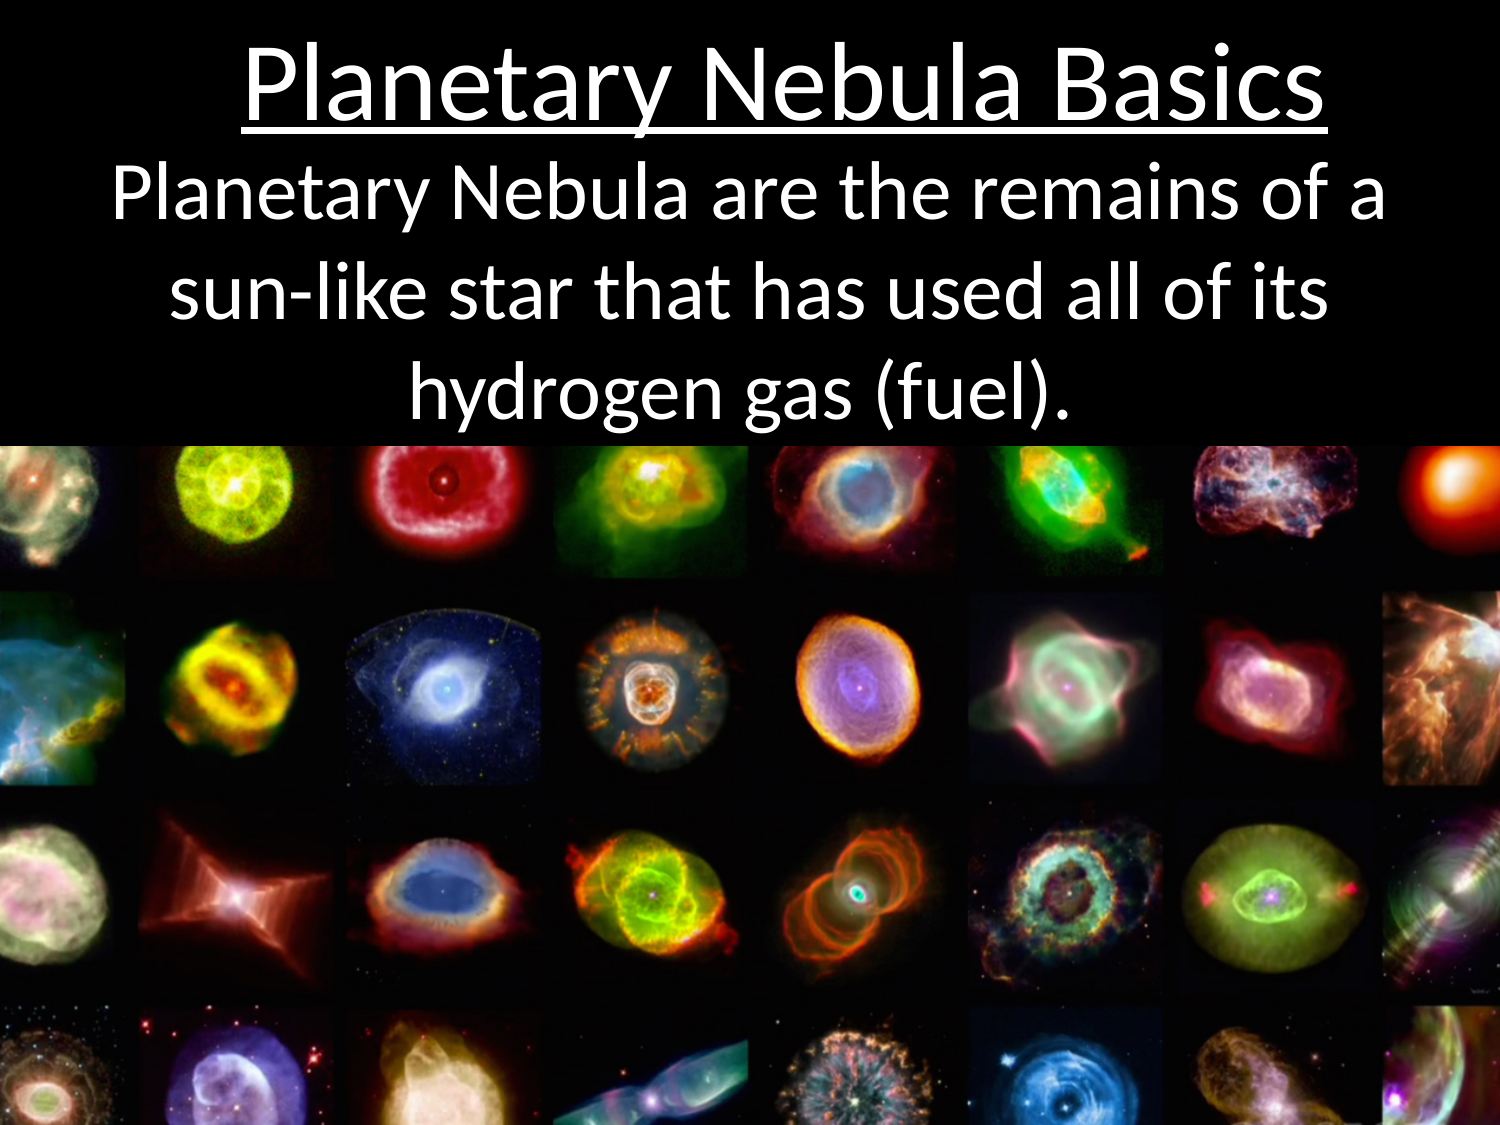

Planetary Nebula Basics
Planetary Nebula are the remains of a sun-like star that has used all of its hydrogen gas (fuel).